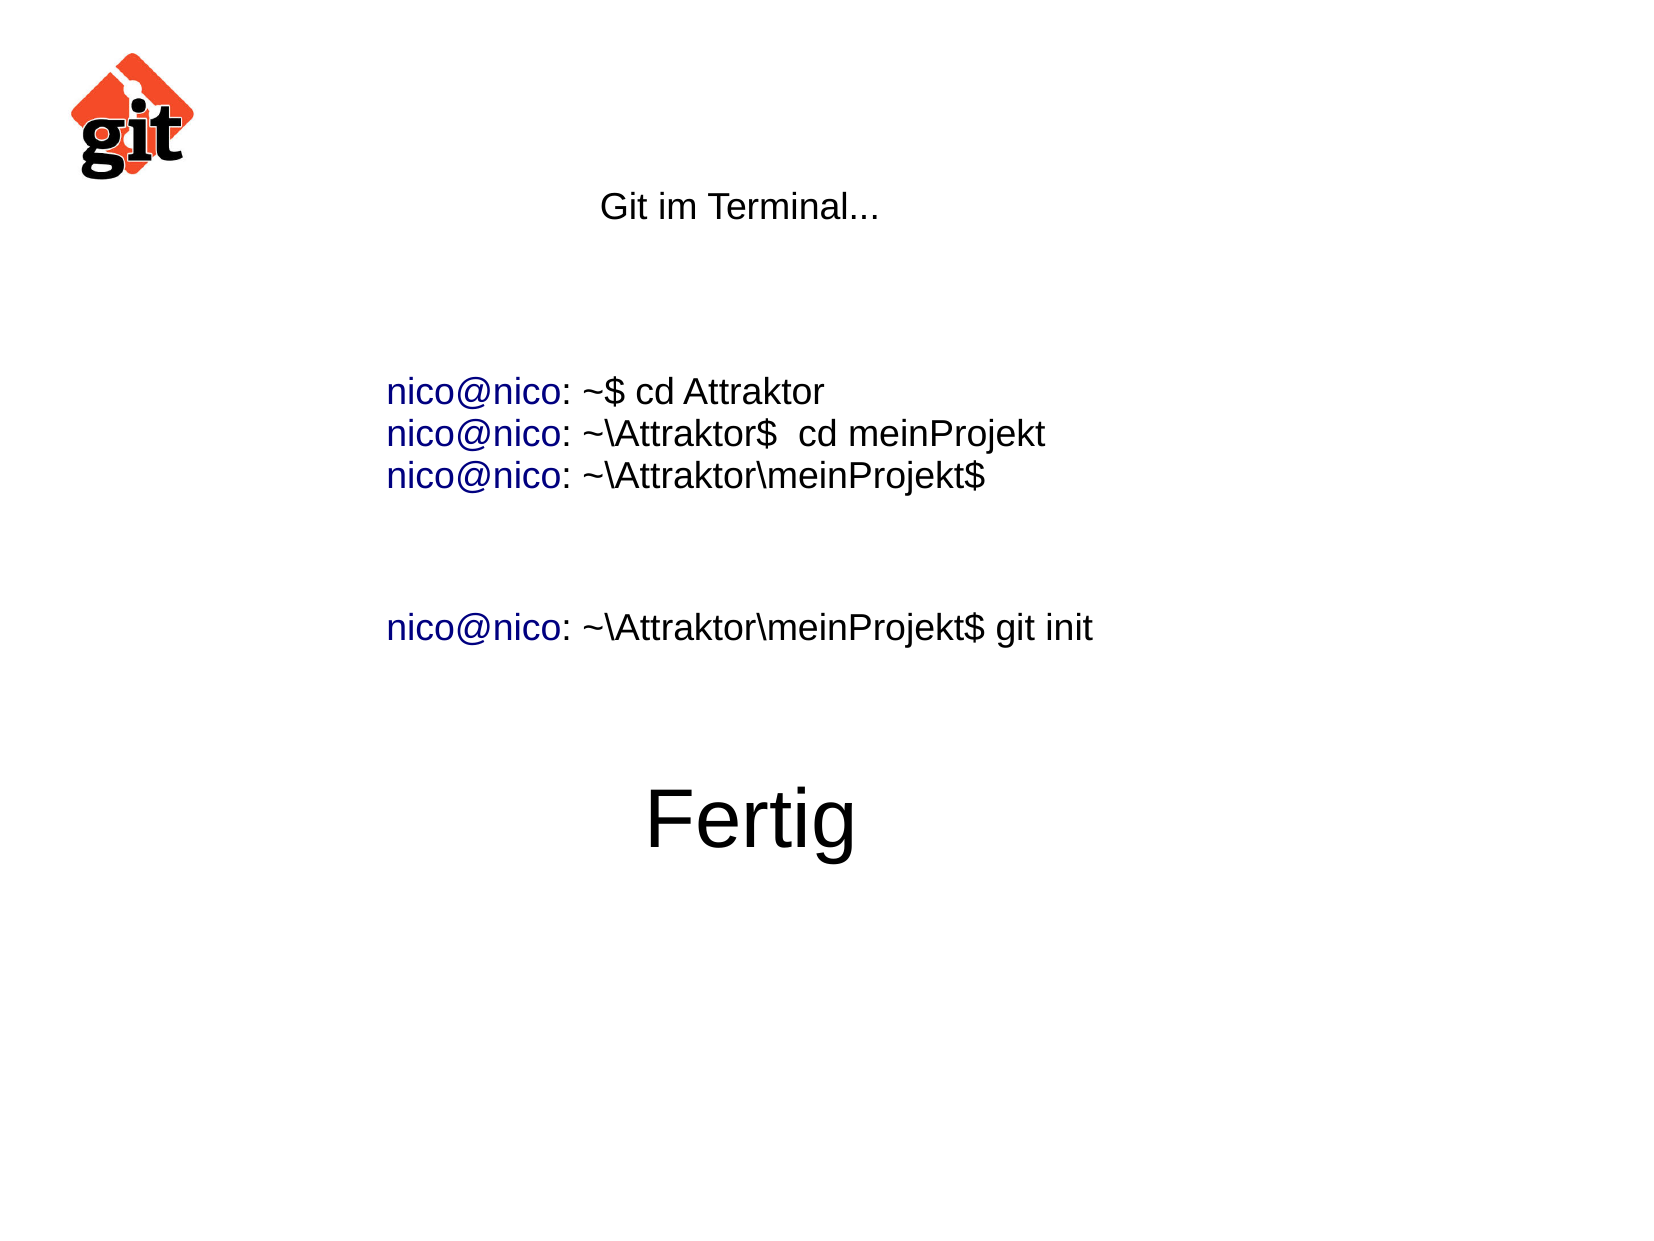

Git im Terminal...
nico@nico: ~$ cd Attraktor
nico@nico: ~\Attraktor$ cd meinProjekt
nico@nico: ~\Attraktor\meinProjekt$
nico@nico: ~\Attraktor\meinProjekt$ git init
Fertig